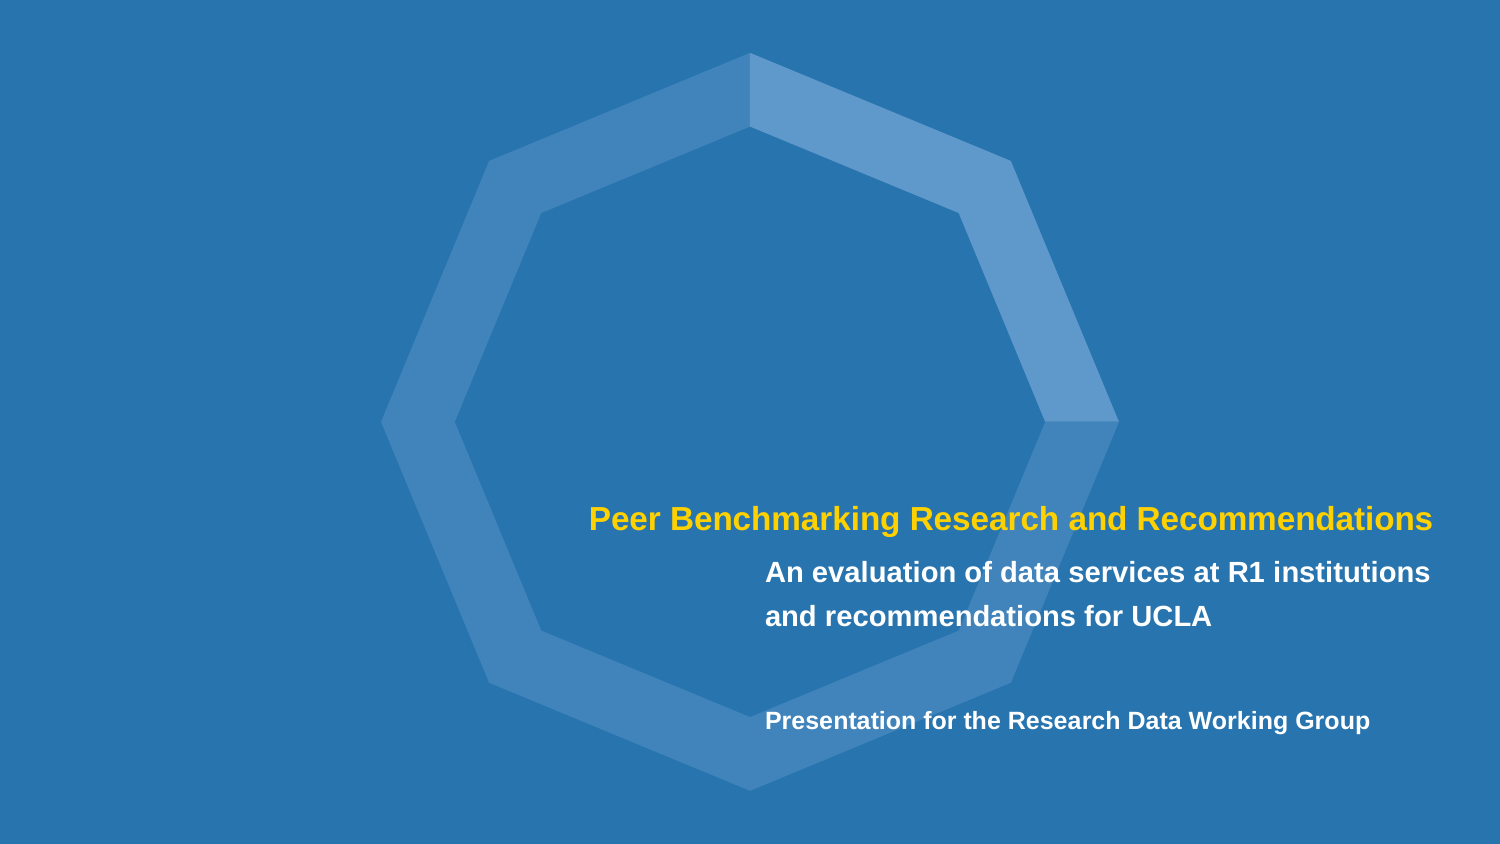

# Peer Benchmarking Research and Recommendations
An evaluation of data services at R1 institutions and recommendations for UCLA
Presentation for the Research Data Working Group